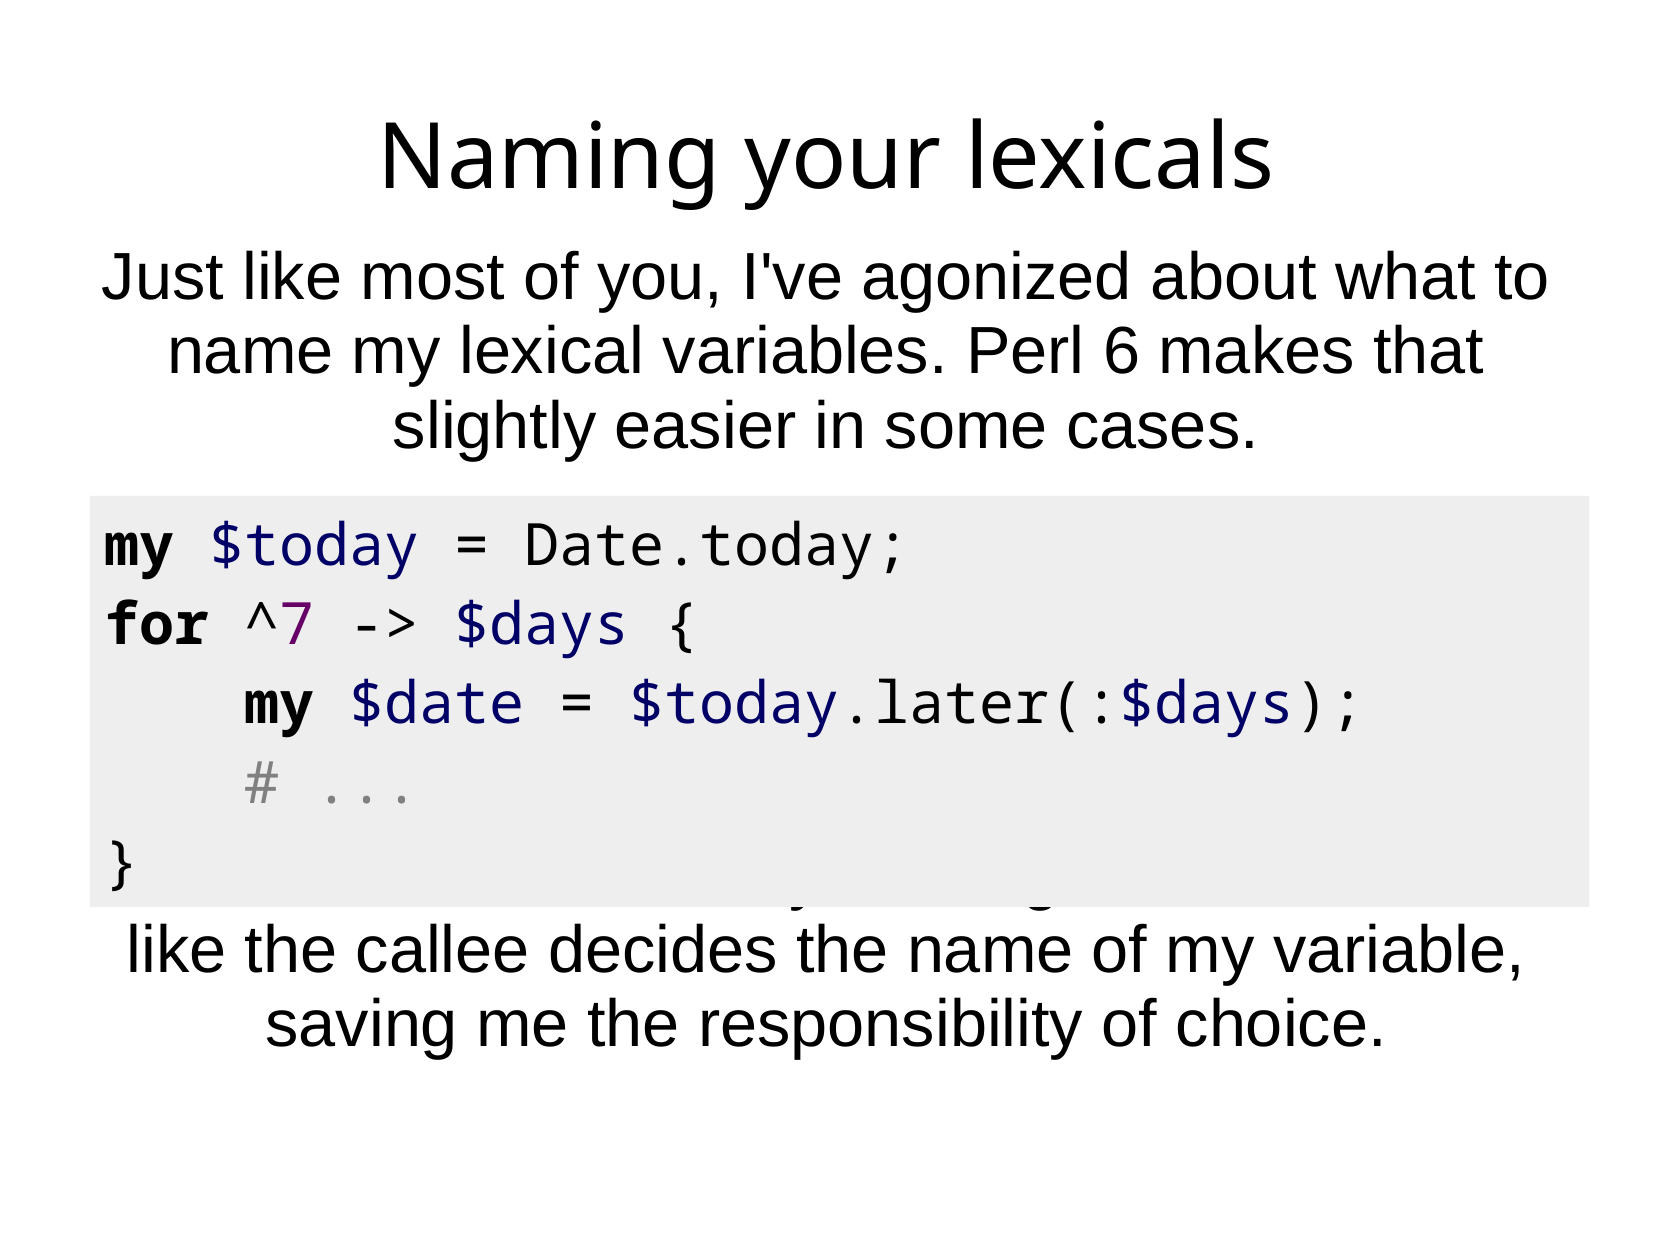

# Naming your lexicals
Just like most of you, I've agonized about what to name my lexical variables. Perl 6 makes that slightly easier in some cases.
I consider it a win every time I get to do this. It's like the callee decides the name of my variable, saving me the responsibility of choice.
my $today = Date.today;
for ^7 -> $days {
 my $date = $today.later(:$days);
 # ...
}